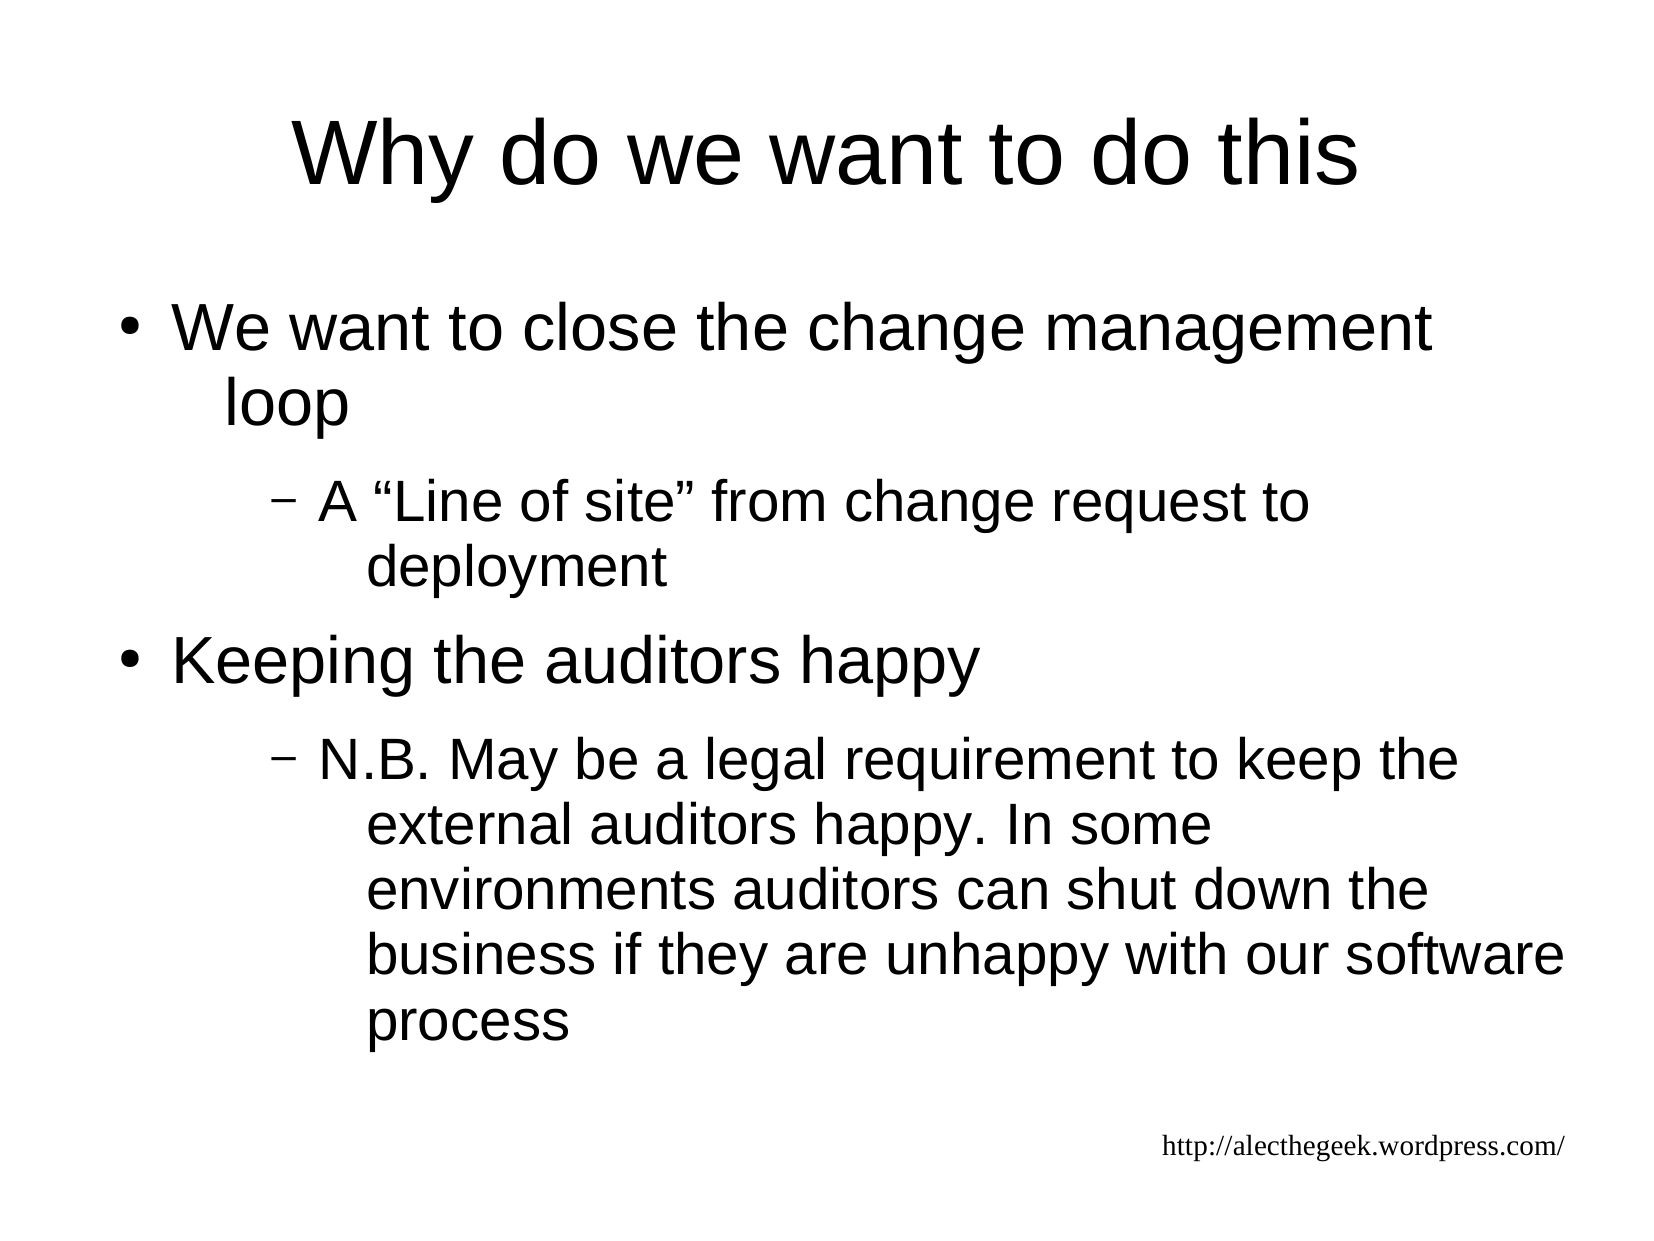

# Why do we want to do this
We want to close the change management loop
A “Line of site” from change request to deployment
Keeping the auditors happy
N.B. May be a legal requirement to keep the external auditors happy. In some environments auditors can shut down the business if they are unhappy with our software process
http://alecthegeek.wordpress.com/